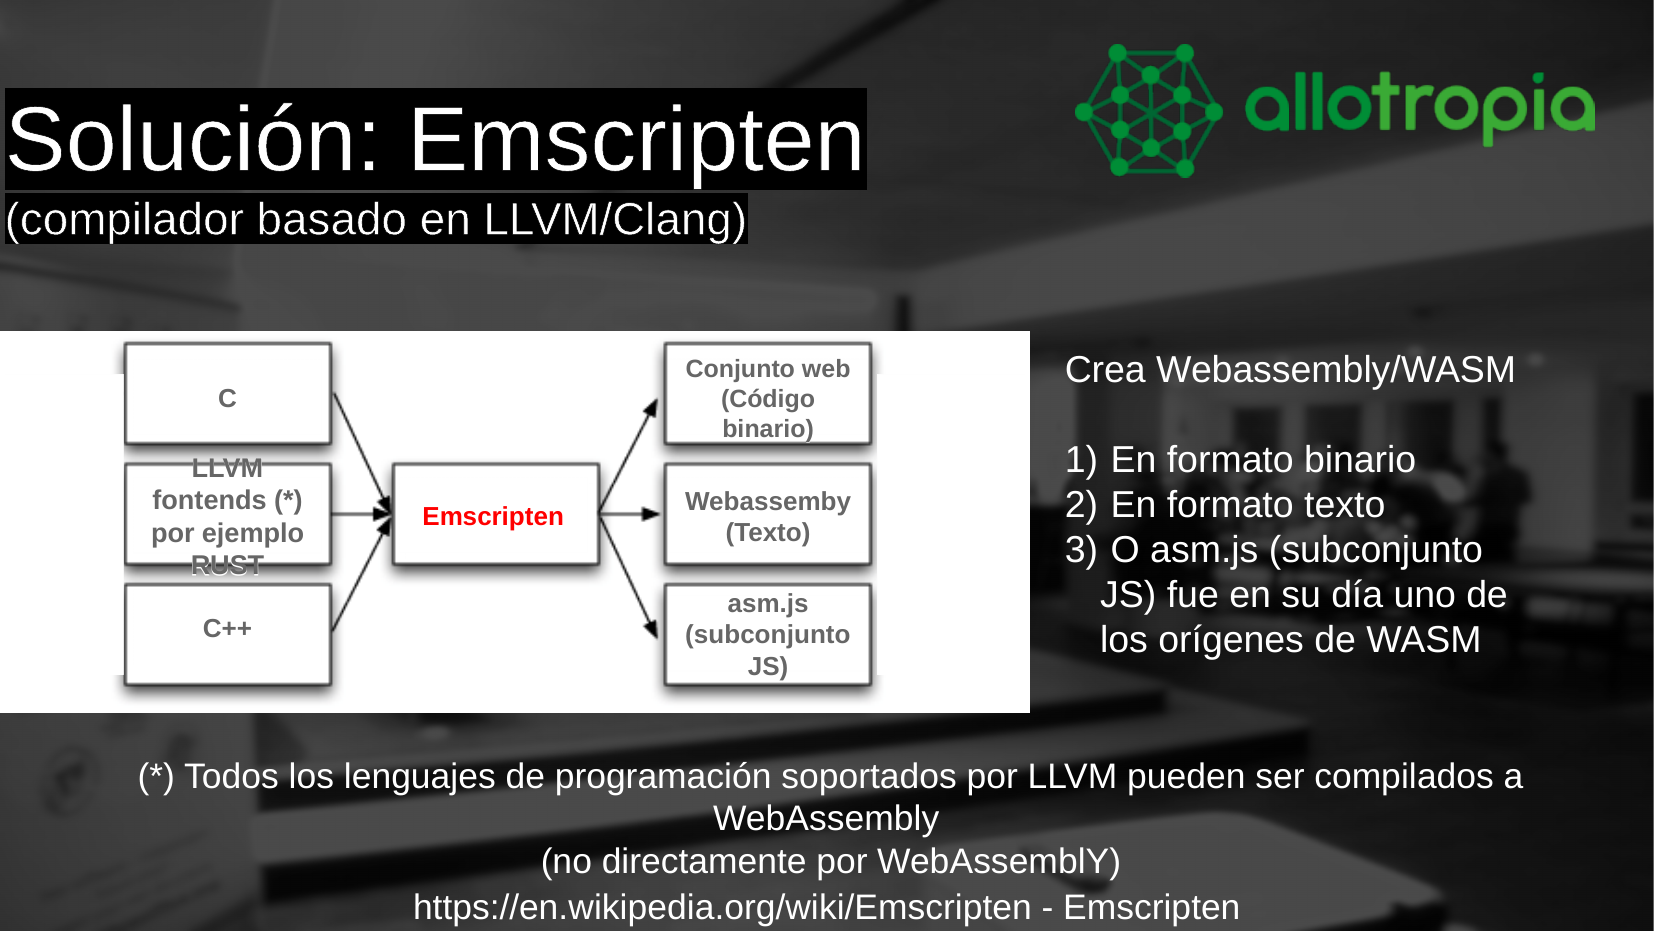

# Solución: Emscripten (compilador basado en LLVM/Clang)
Crea Webassembly/WASM
 En formato binario
 En formato texto
 O asm.js (subconjunto JS) fue en su día uno de los orígenes de WASM
C
Conjunto web
(Código binario)
LLVM fontends (*) por ejemplo RUST
Emscripten
Webassemby
(Texto)
C++
asm.js
(subconjunto JS)
(*) Todos los lenguajes de programación soportados por LLVM pueden ser compilados a WebAssembly
(no directamente por WebAssemblY)
https://en.wikipedia.org/wiki/Emscripten - Emscripten